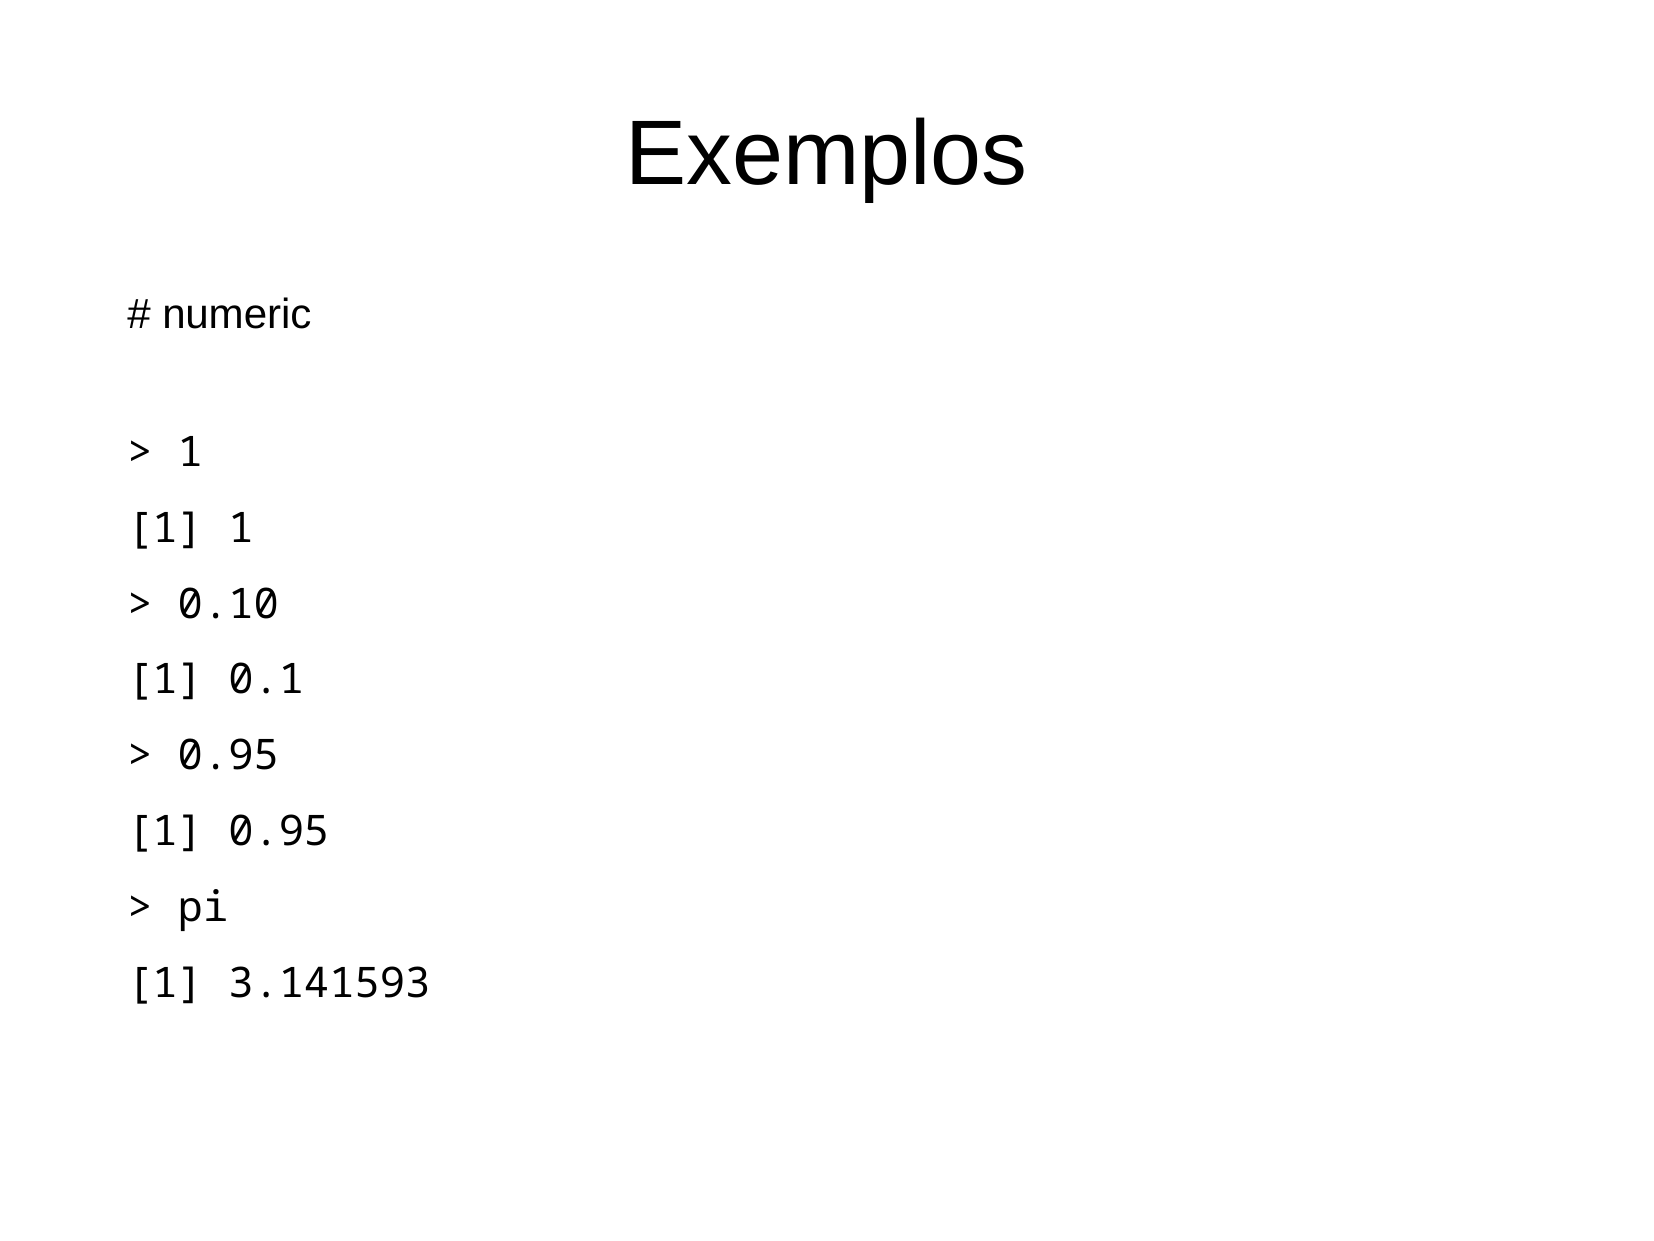

# Exemplos
# numeric
> 1
[1] 1
> 0.10
[1] 0.1
> 0.95
[1] 0.95
> pi
[1] 3.141593